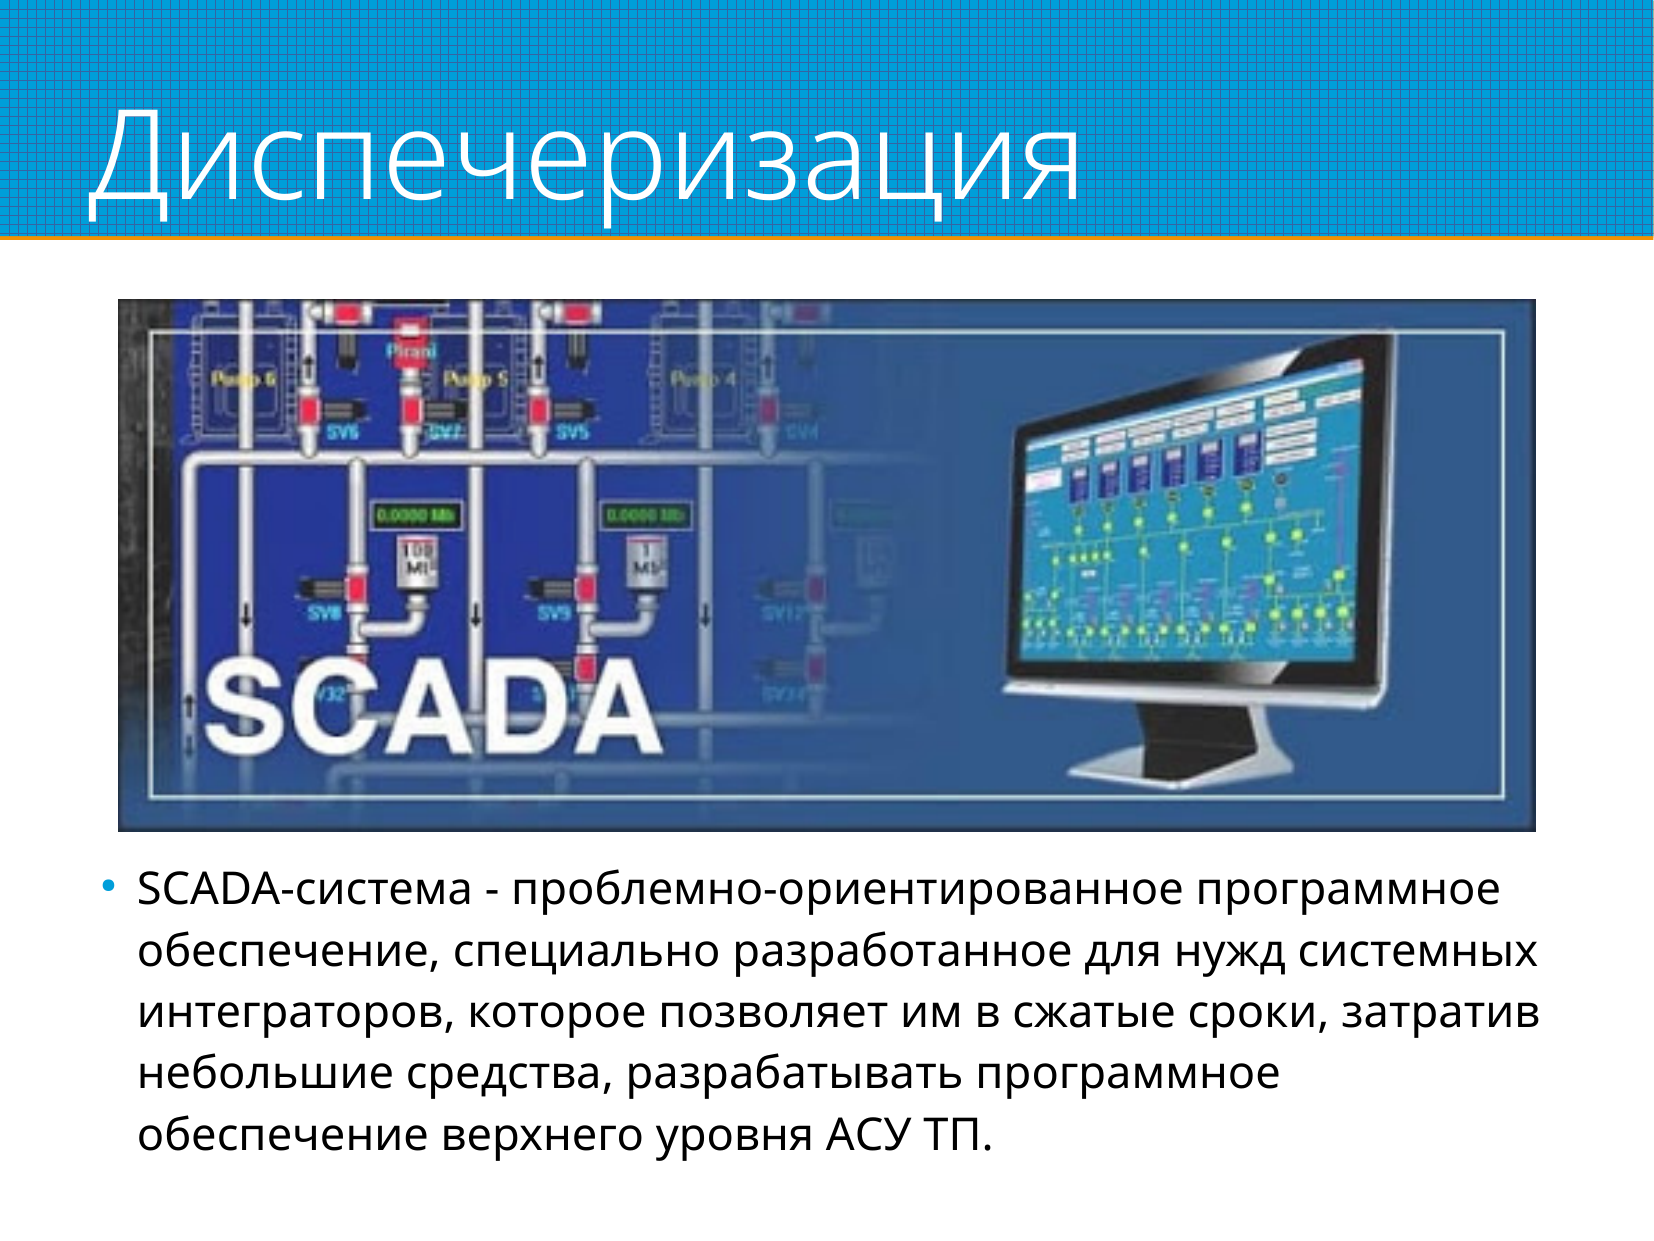

# Диспечеризация
SCADA-система - проблемно-ориентированное программное обеспечение, специально разработанное для нужд системных интеграторов, которое позволяет им в сжатые сроки, затратив небольшие средства, разрабатывать программное обеспечение верхнего уровня АСУ ТП.